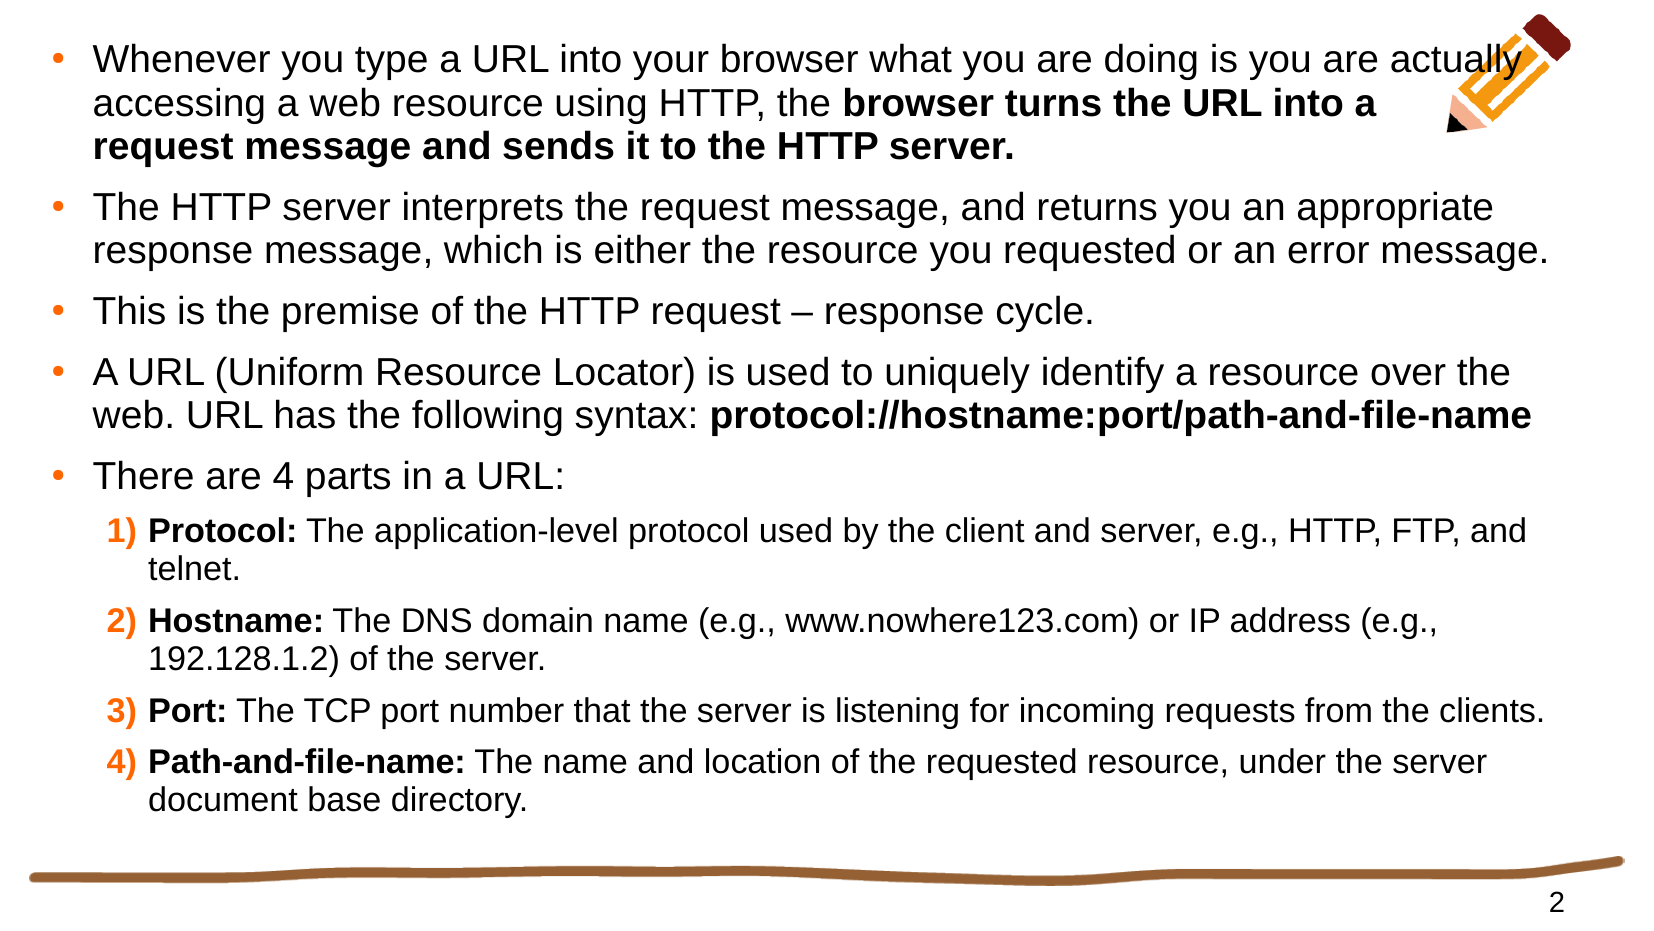

# Whenever you type a URL into your browser what you are doing is you are actually accessing a web resource using HTTP, the browser turns the URL into a request message and sends it to the HTTP server.
The HTTP server interprets the request message, and returns you an appropriate response message, which is either the resource you requested or an error message.
This is the premise of the HTTP request – response cycle.
A URL (Uniform Resource Locator) is used to uniquely identify a resource over the web. URL has the following syntax: protocol://hostname:port/path-and-file-name
There are 4 parts in a URL:
Protocol: The application-level protocol used by the client and server, e.g., HTTP, FTP, and telnet.
Hostname: The DNS domain name (e.g., www.nowhere123.com) or IP address (e.g., 192.128.1.2) of the server.
Port: The TCP port number that the server is listening for incoming requests from the clients.
Path-and-file-name: The name and location of the requested resource, under the server document base directory.
2